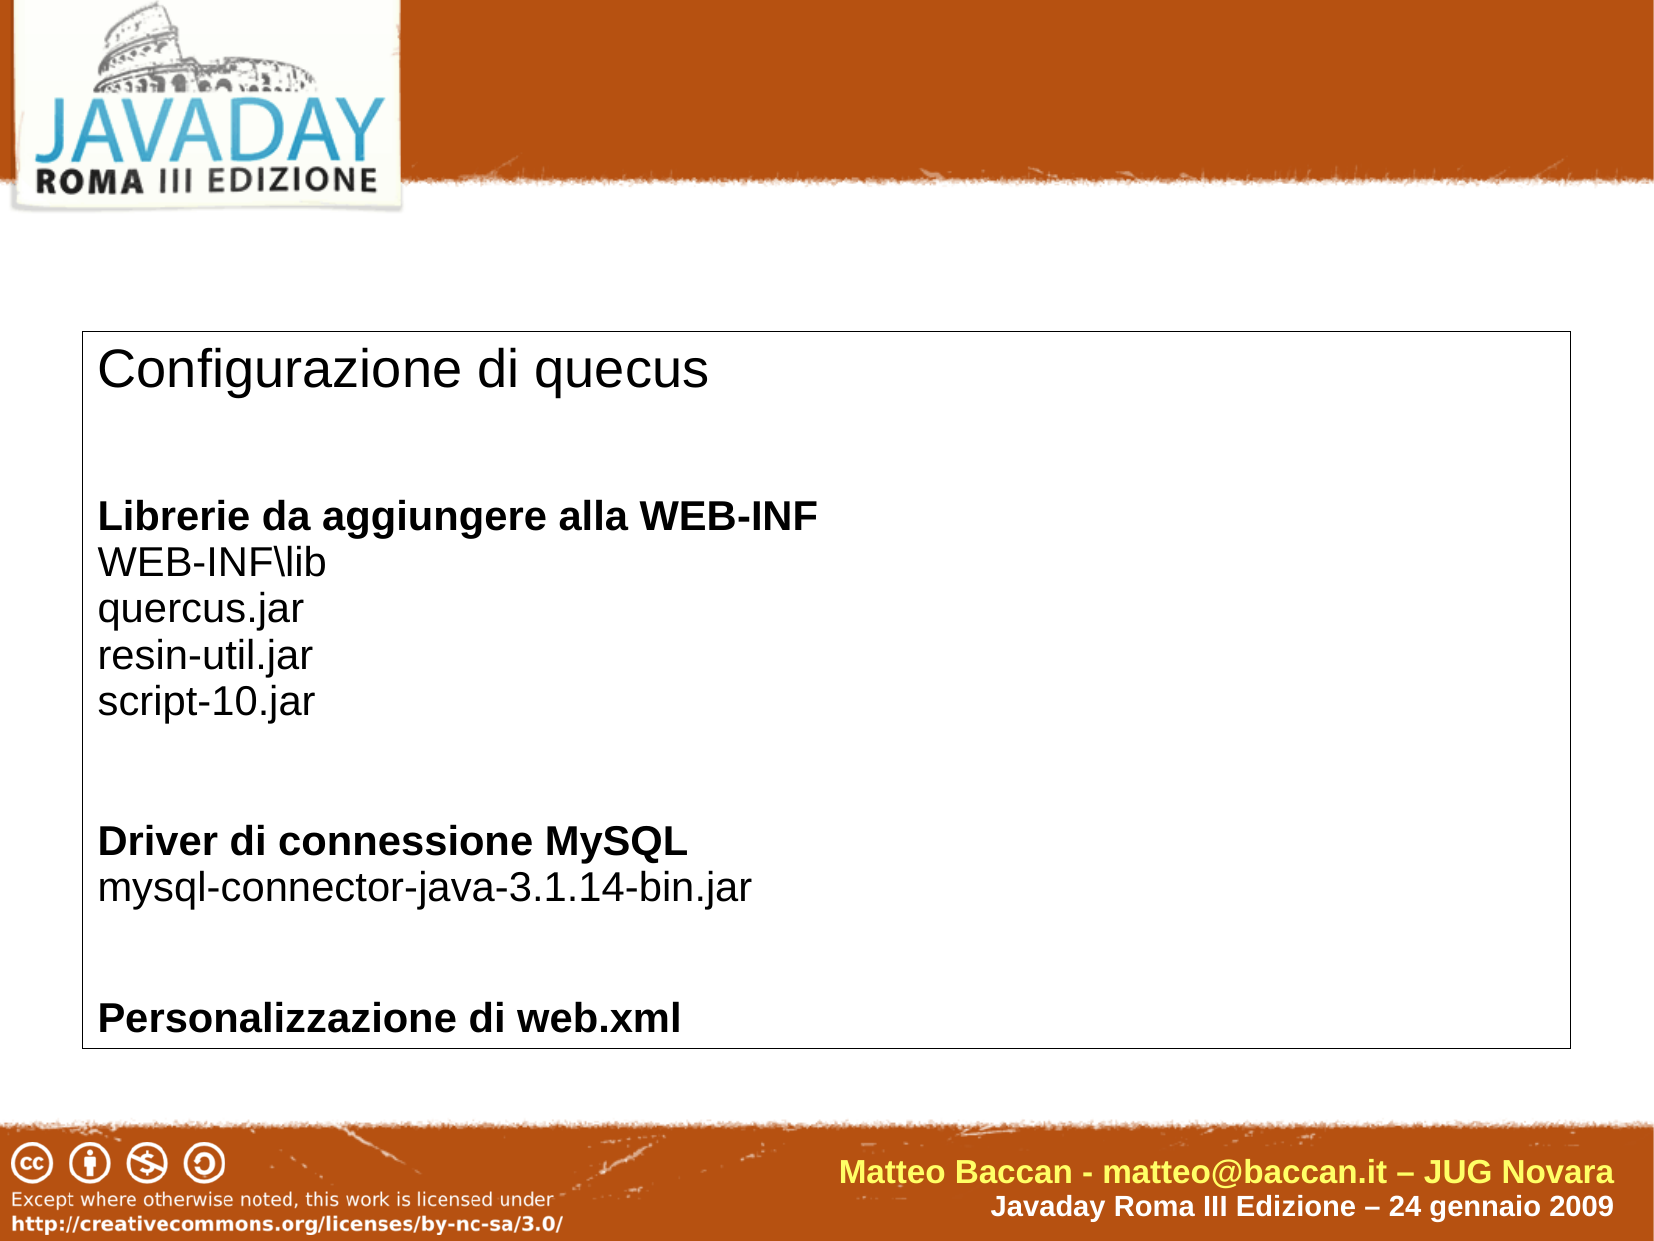

Configurazione di quecus
Librerie da aggiungere alla WEB-INF
WEB-INF\lib
quercus.jar
resin-util.jar
script-10.jar
Driver di connessione MySQL
mysql-connector-java-3.1.14-bin.jar
Personalizzazione di web.xml